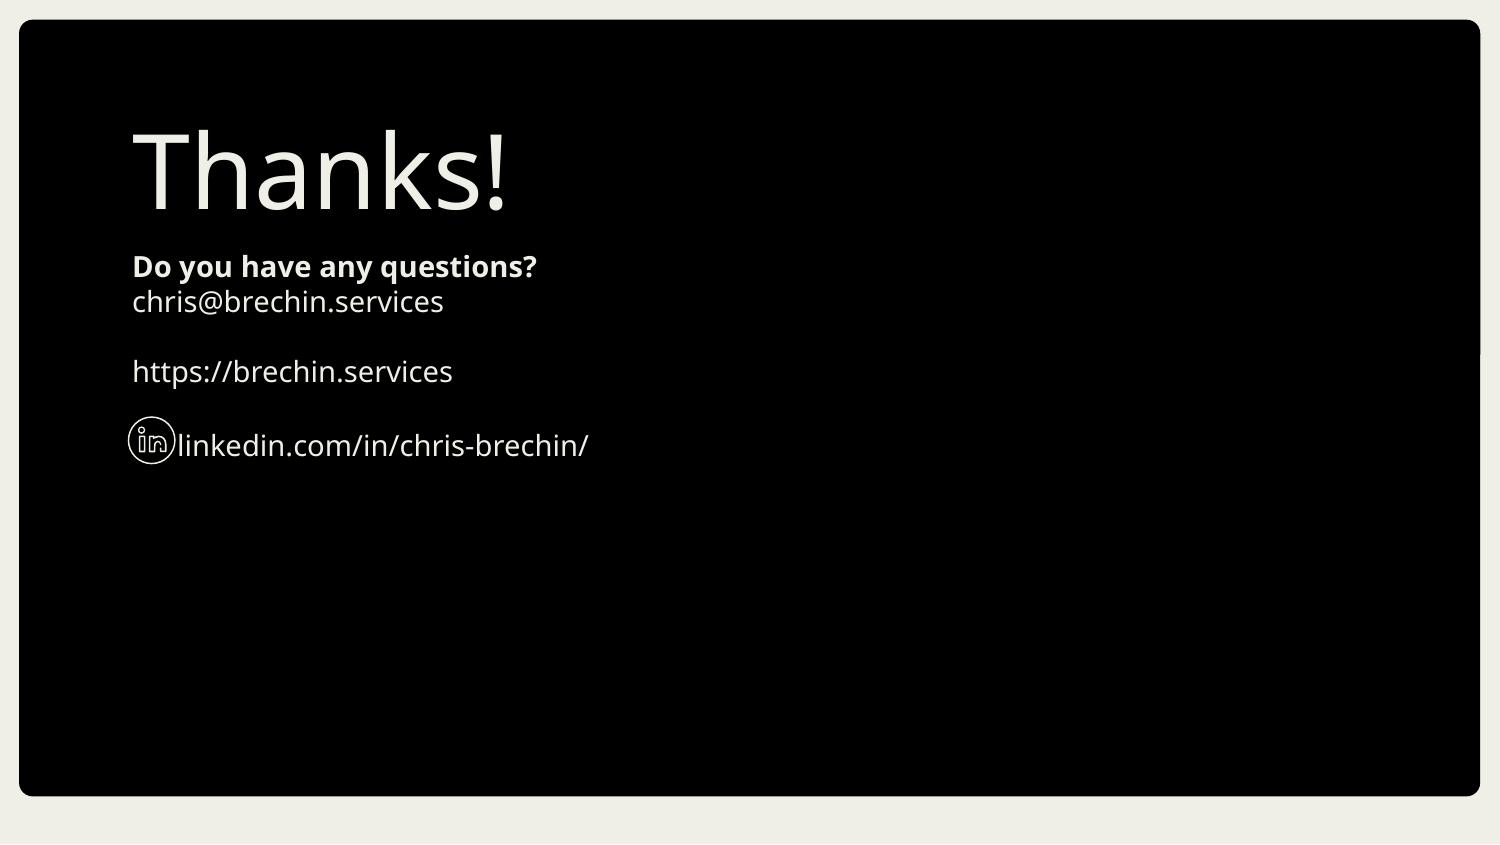

# Thanks!
Do you have any questions?
chris@brechin.services
https://brechin.services
 linkedin.com/in/chris-brechin/
Feature Name/Product